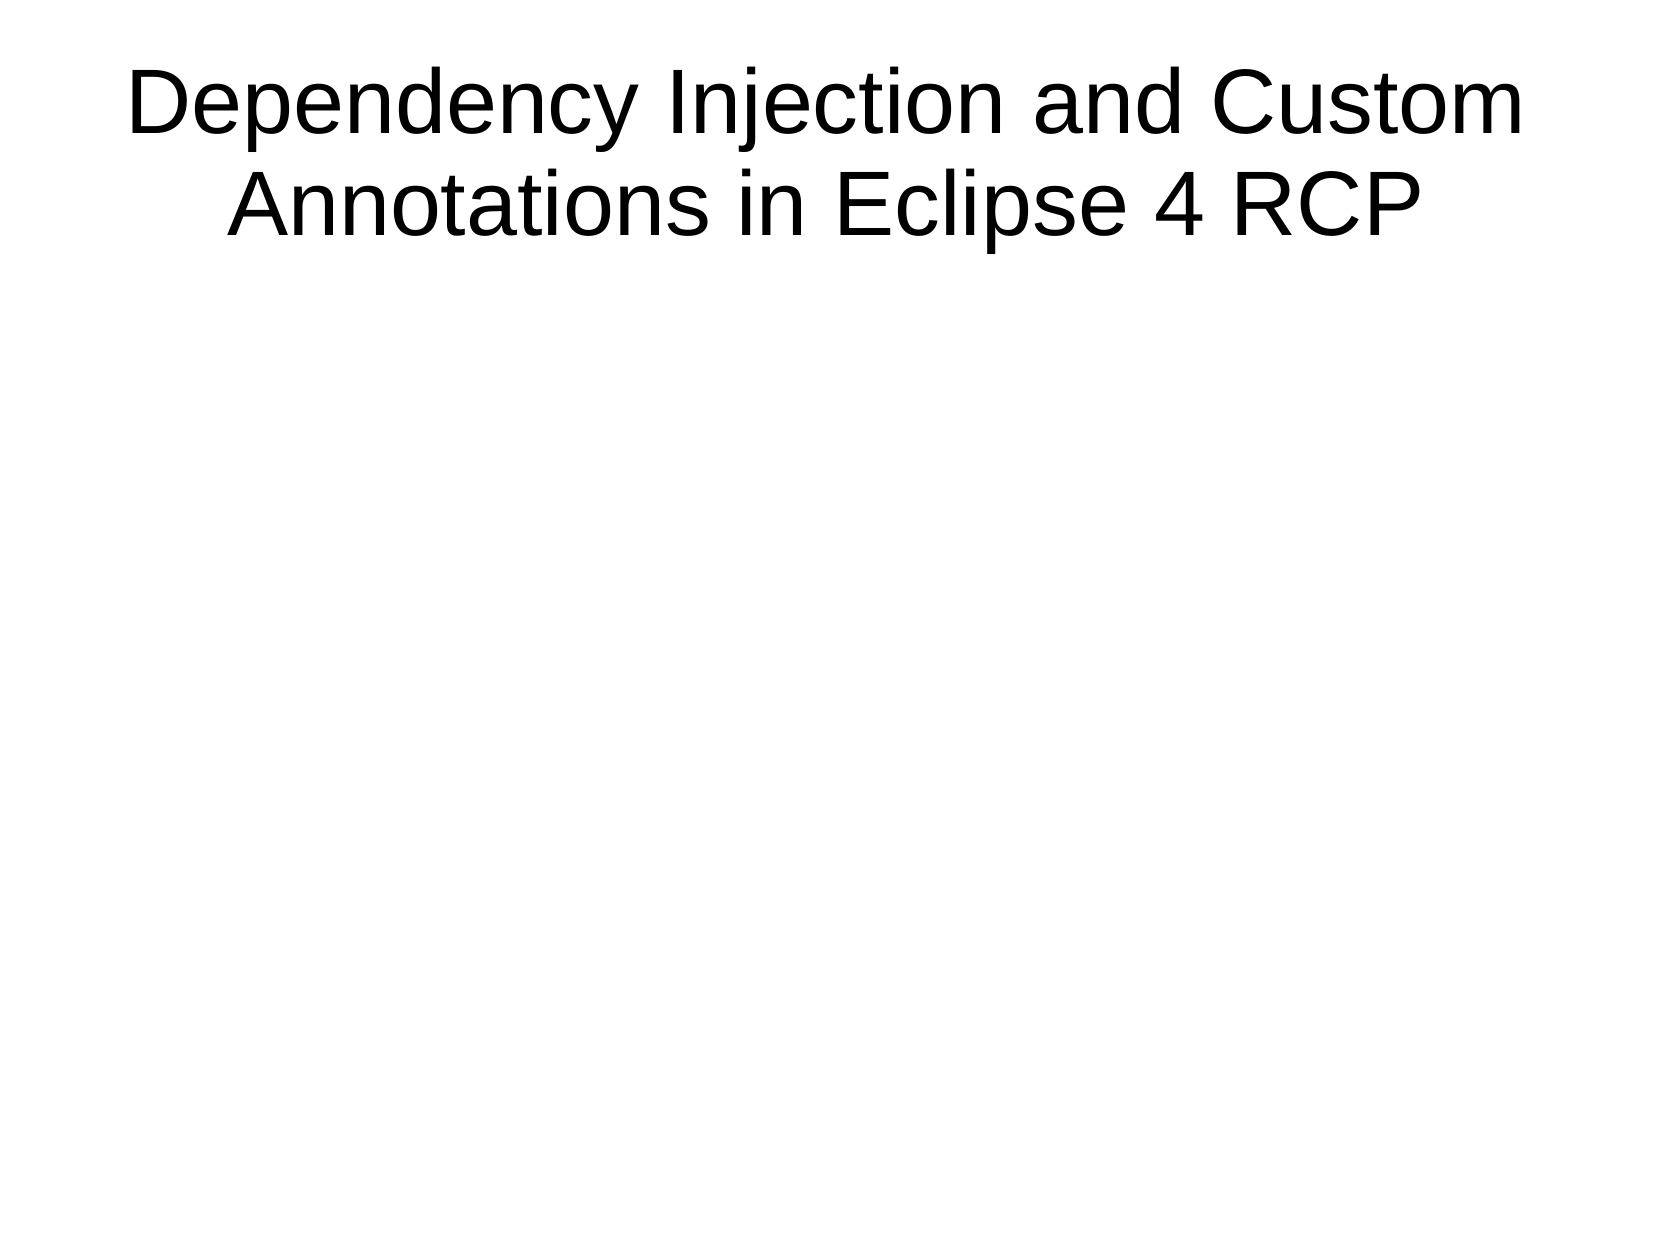

# Dependency Injection and Custom Annotations in Eclipse 4 RCP